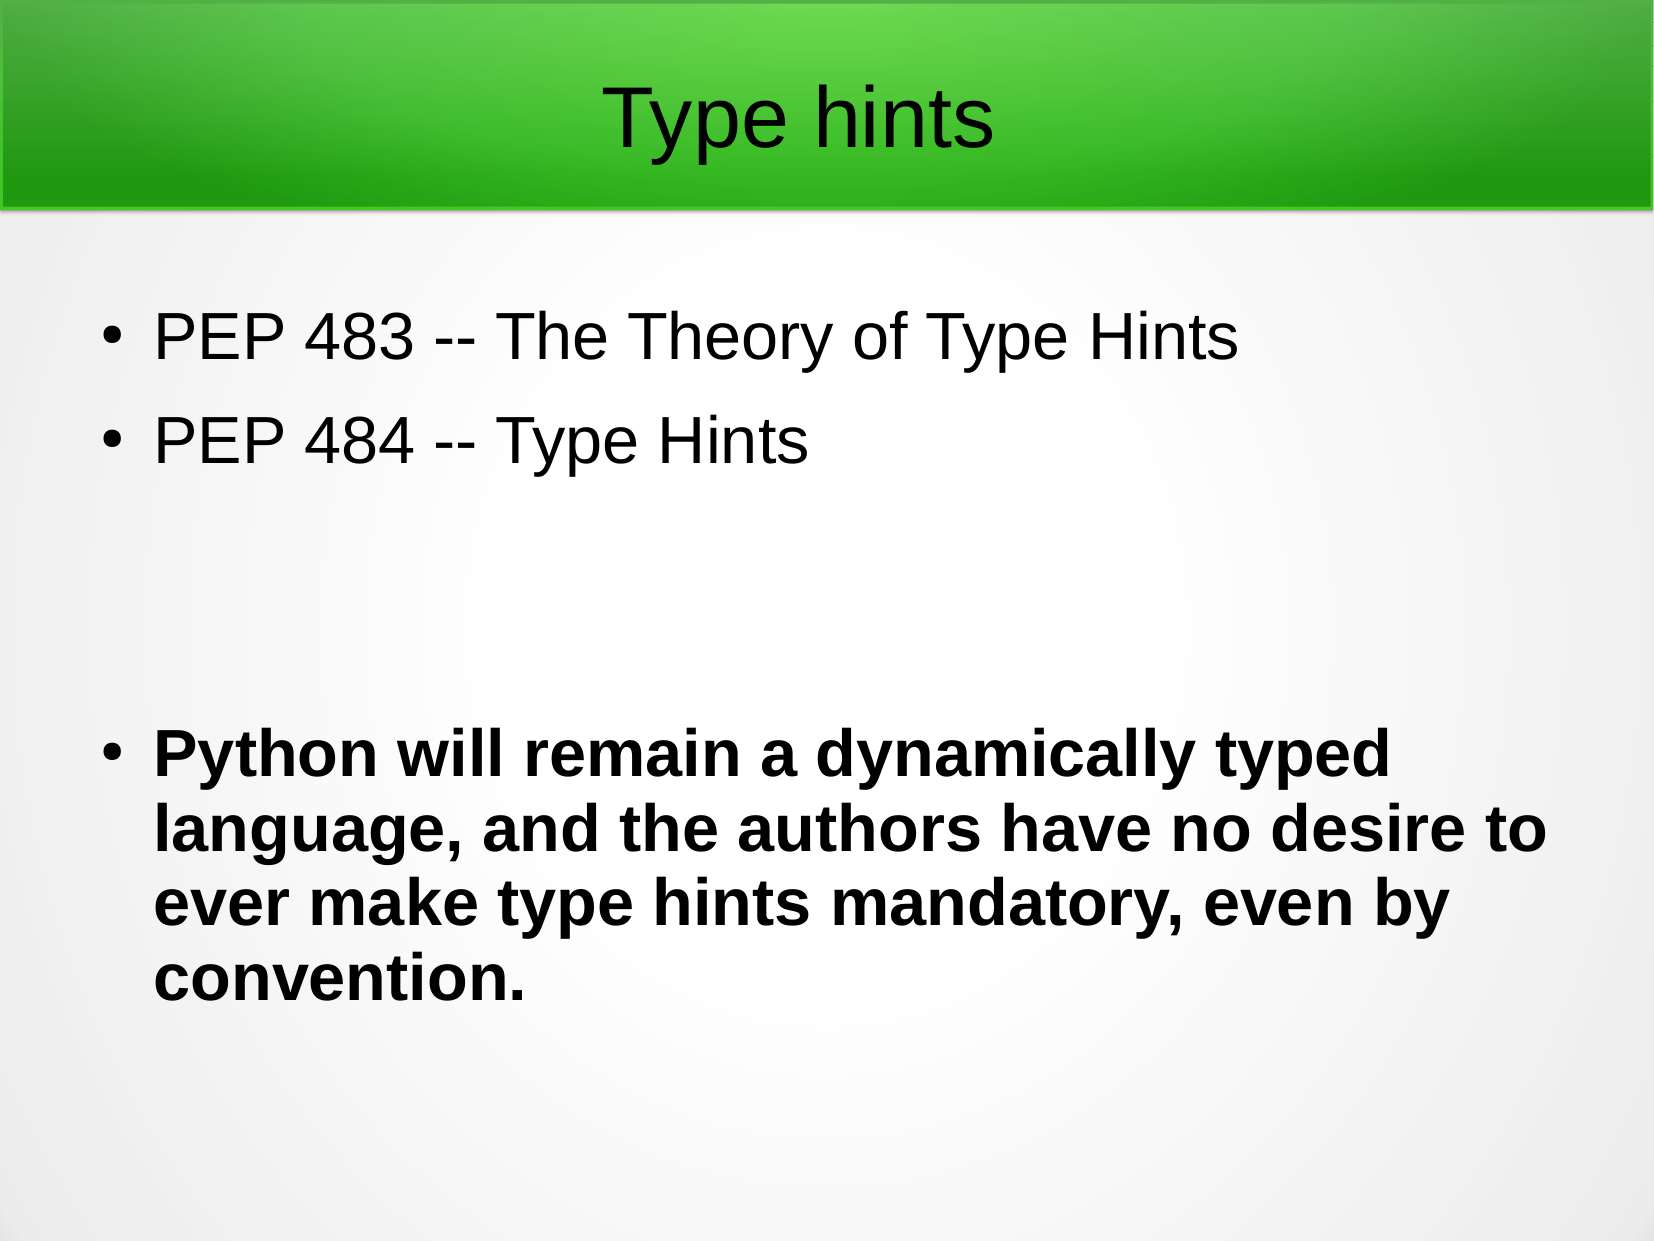

# Type hints
PEP 483 -- The Theory of Type Hints
PEP 484 -- Type Hints
Python will remain a dynamically typed language, and the authors have no desire to ever make type hints mandatory, even by convention.